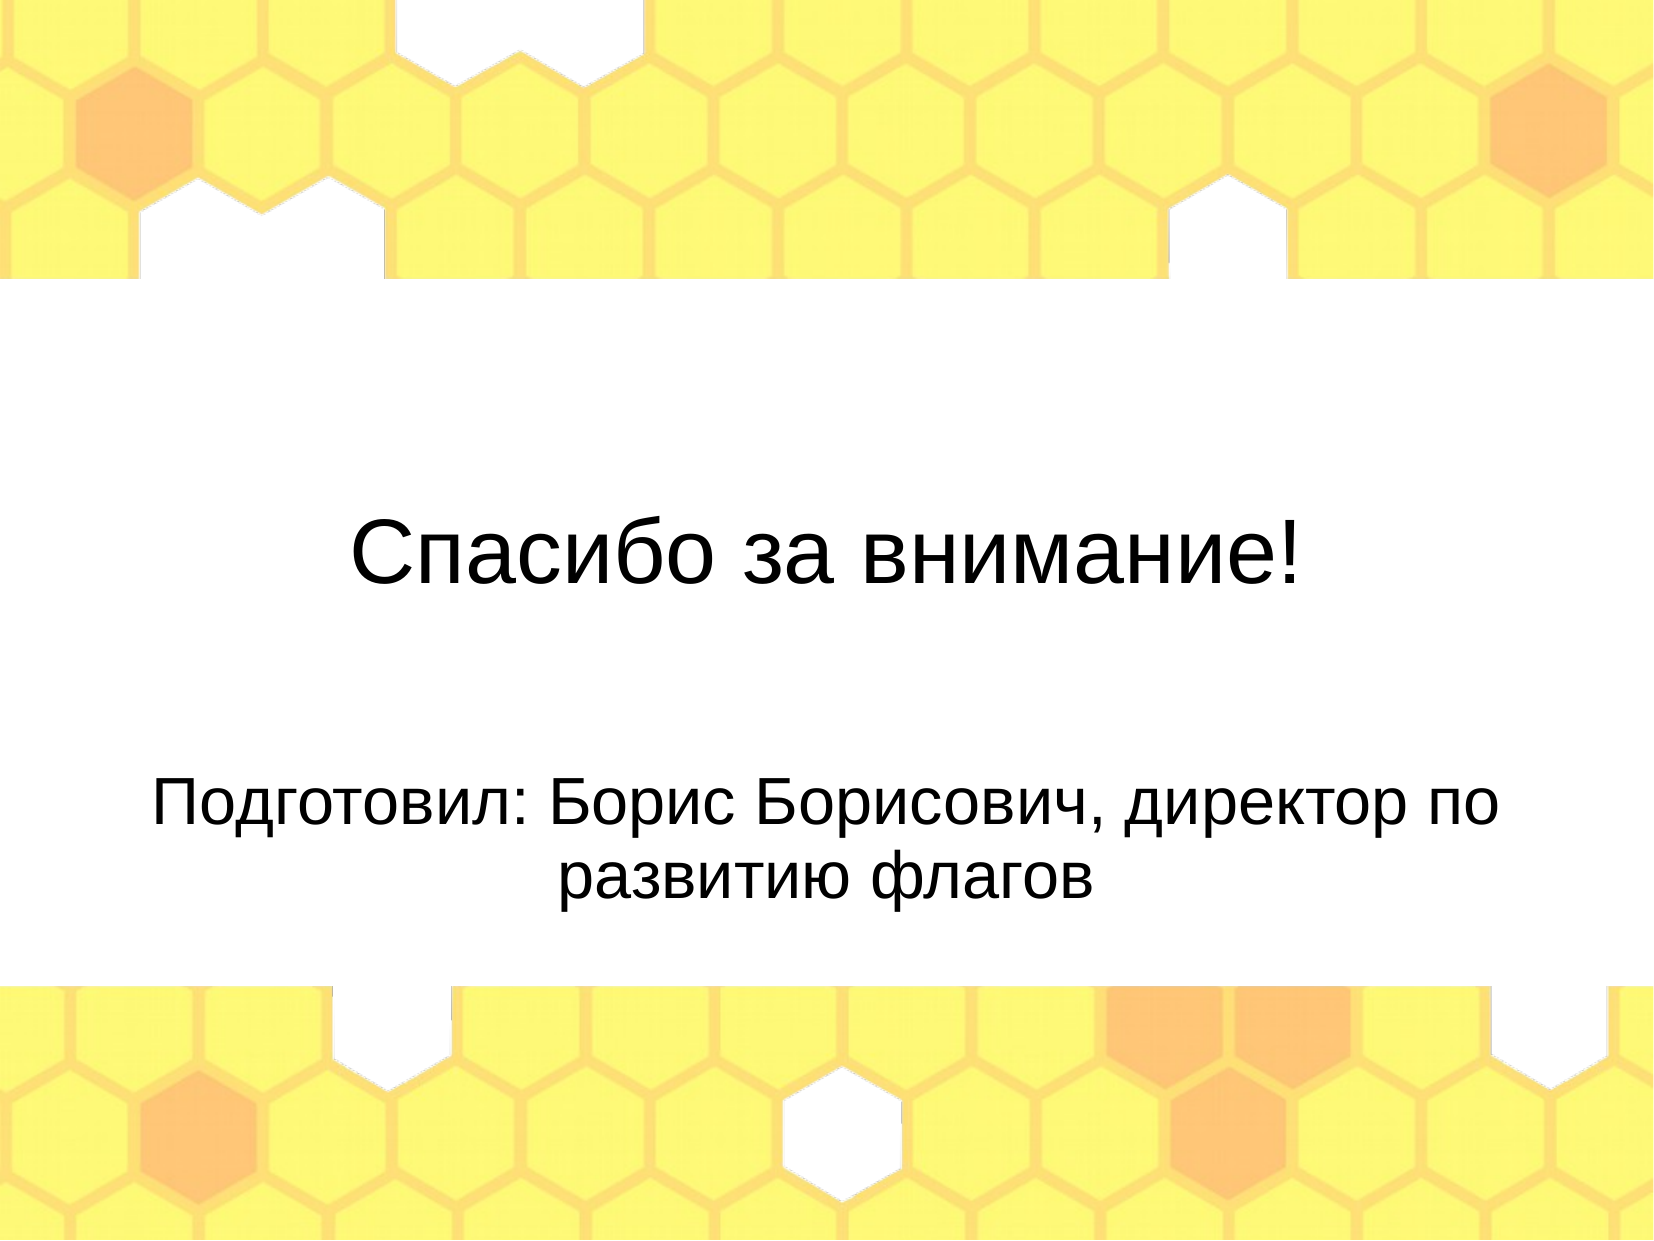

# Спасибо за внимание!
Подготовил: Борис Борисович, директор по развитию флагов